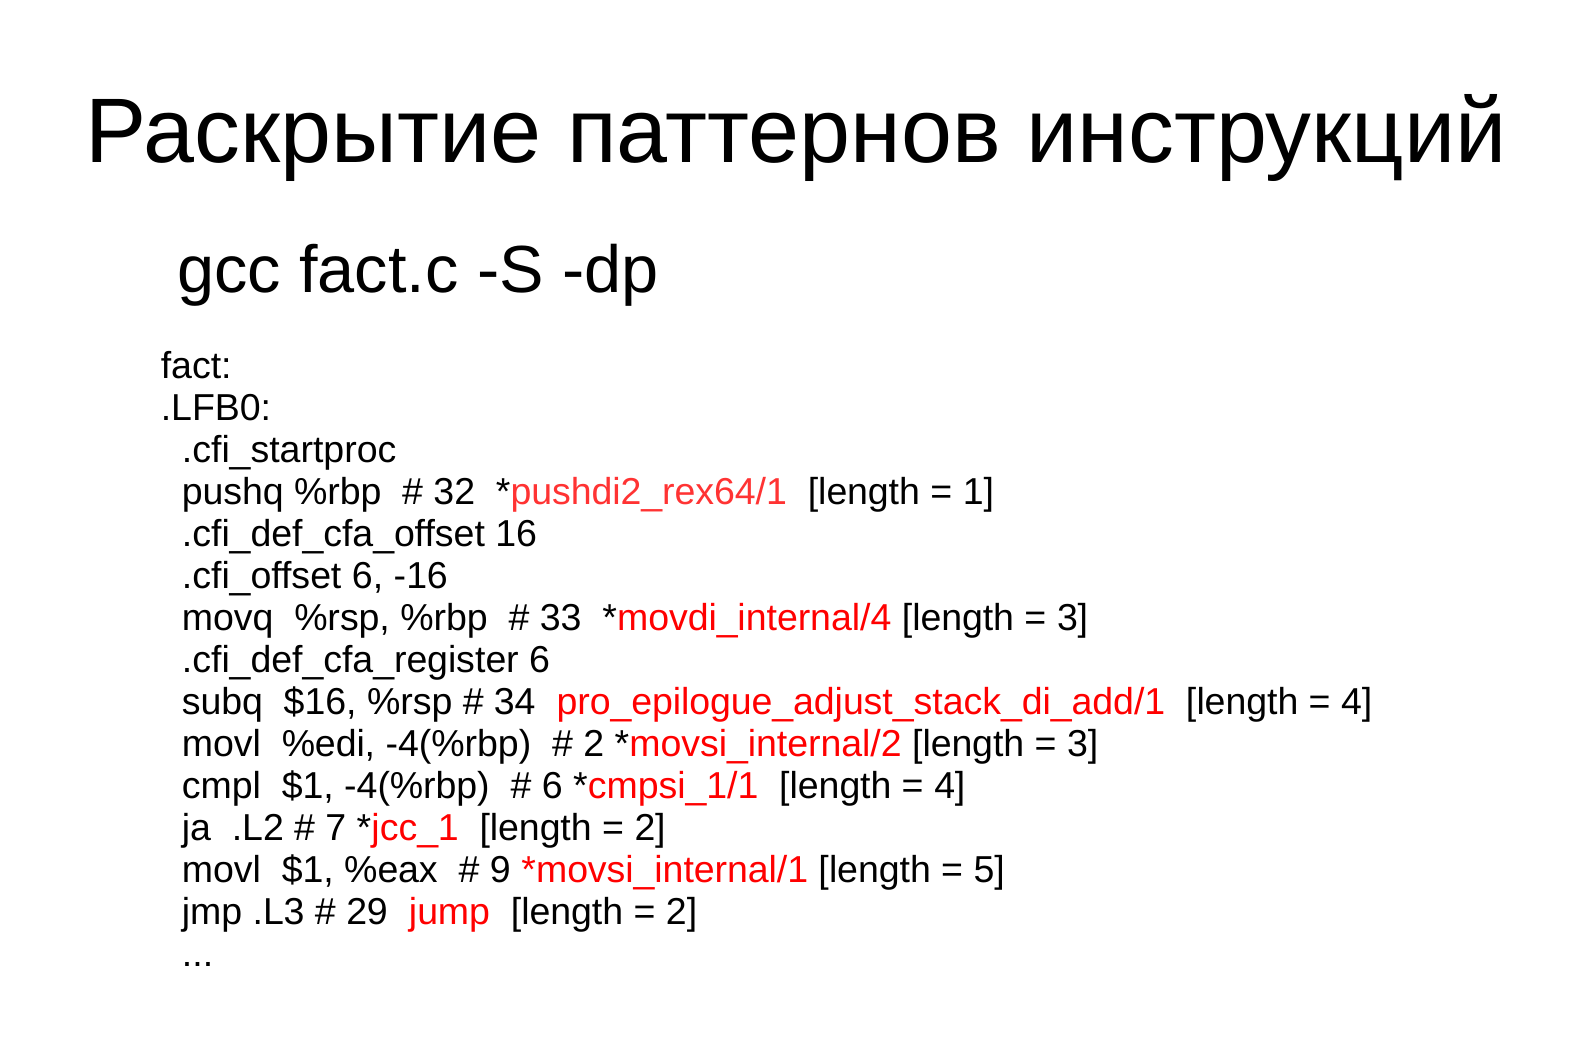

# Раскрытие паттернов инструкций
gcc fact.c -S -dp
fact:
.LFB0:
 .cfi_startproc
 pushq %rbp # 32 *pushdi2_rex64/1 [length = 1]
 .cfi_def_cfa_offset 16
 .cfi_offset 6, -16
 movq %rsp, %rbp # 33 *movdi_internal/4 [length = 3]
 .cfi_def_cfa_register 6
 subq $16, %rsp # 34 pro_epilogue_adjust_stack_di_add/1 [length = 4]
 movl %edi, -4(%rbp) # 2 *movsi_internal/2 [length = 3]
 cmpl $1, -4(%rbp) # 6 *cmpsi_1/1 [length = 4]
 ja .L2 # 7 *jcc_1 [length = 2]
 movl $1, %eax # 9 *movsi_internal/1 [length = 5]
 jmp .L3 # 29 jump [length = 2]
 ...